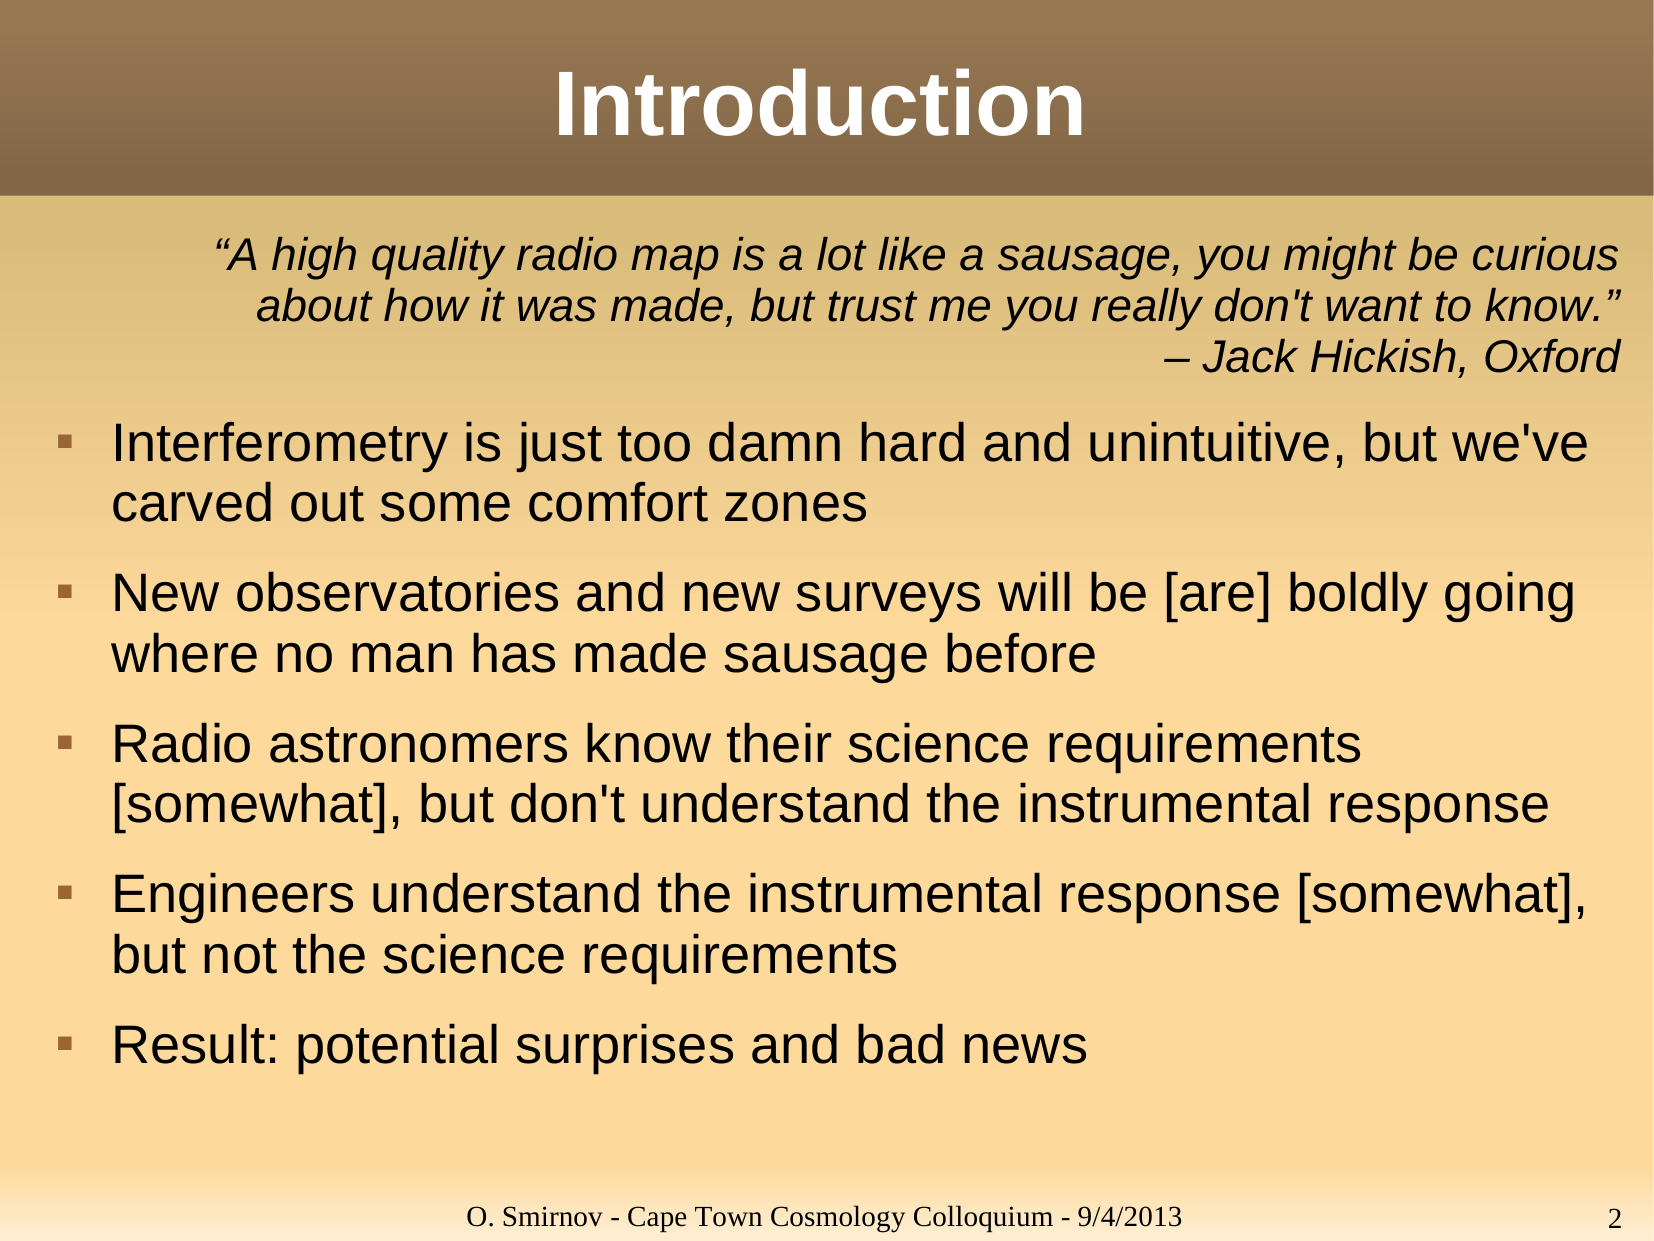

# Introduction
“A high quality radio map is a lot like a sausage, you might be curious about how it was made, but trust me you really don't want to know.”
					– Jack Hickish, Oxford
Interferometry is just too damn hard and unintuitive, but we've carved out some comfort zones
New observatories and new surveys will be [are] boldly going where no man has made sausage before
Radio astronomers know their science requirements [somewhat], but don't understand the instrumental response
Engineers understand the instrumental response [somewhat], but not the science requirements
Result: potential surprises and bad news
O. Smirnov - Cape Town Cosmology Colloquium - 9/4/2013
2